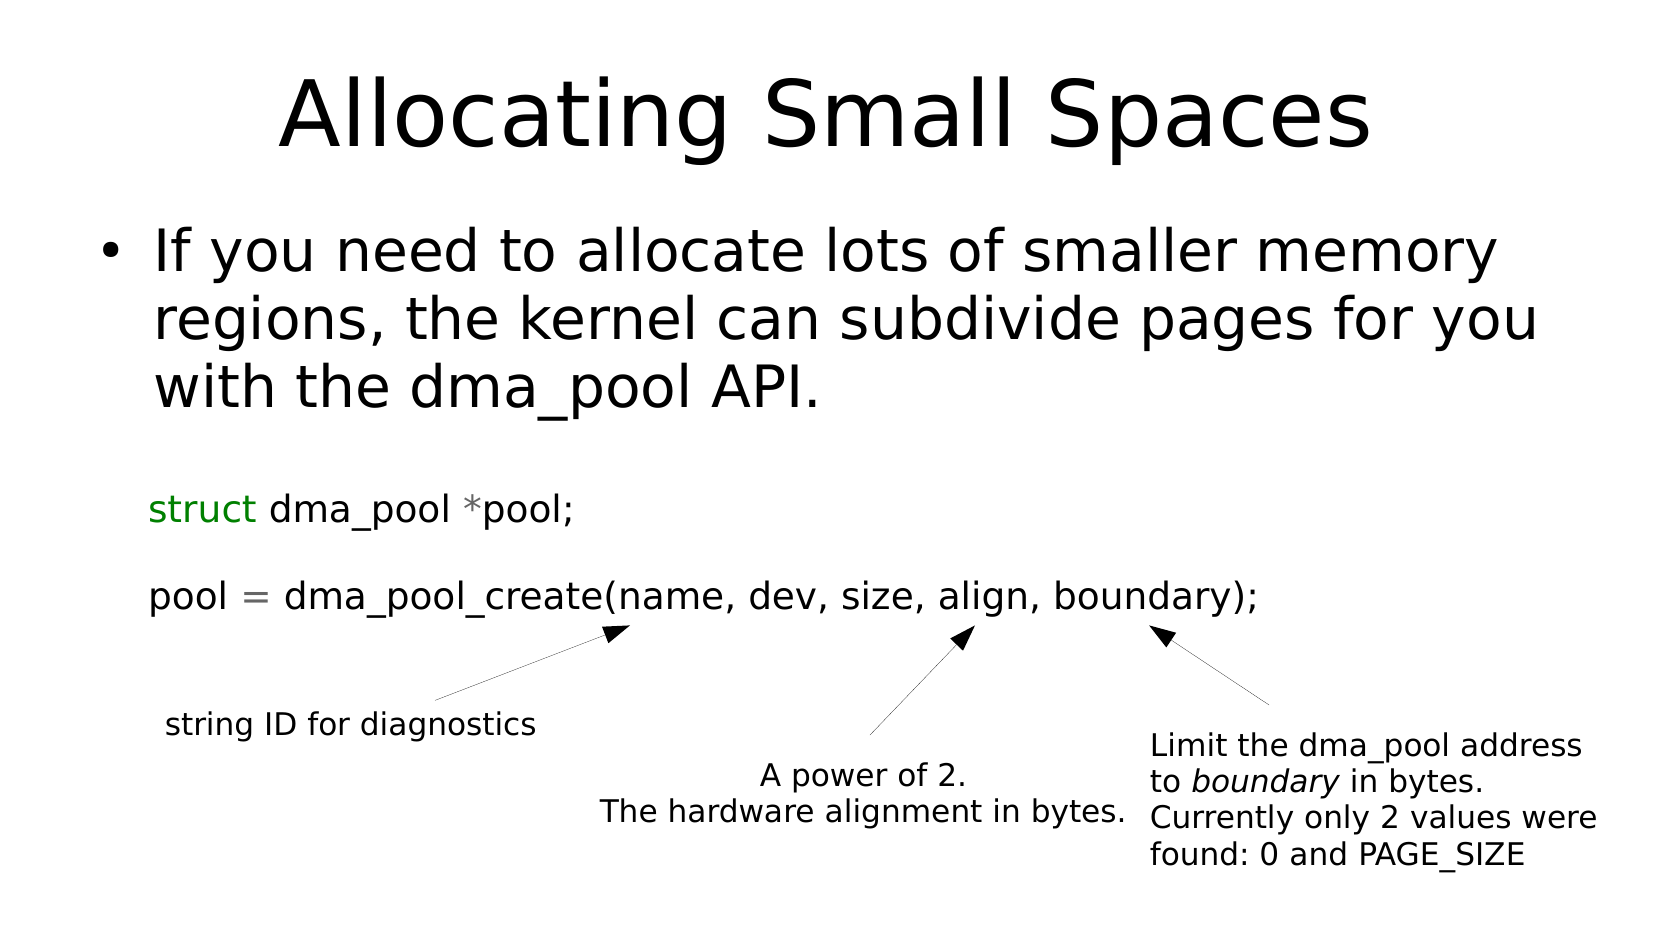

# Allocating Small Spaces
If you need to allocate lots of smaller memory regions, the kernel can subdivide pages for you with the dma_pool API.
struct dma_pool *pool;
pool = dma_pool_create(name, dev, size, align, boundary);
string ID for diagnostics
Limit the dma_pool address to boundary in bytes.
Currently only 2 values were found: 0 and PAGE_SIZE
A power of 2.
The hardware alignment in bytes.